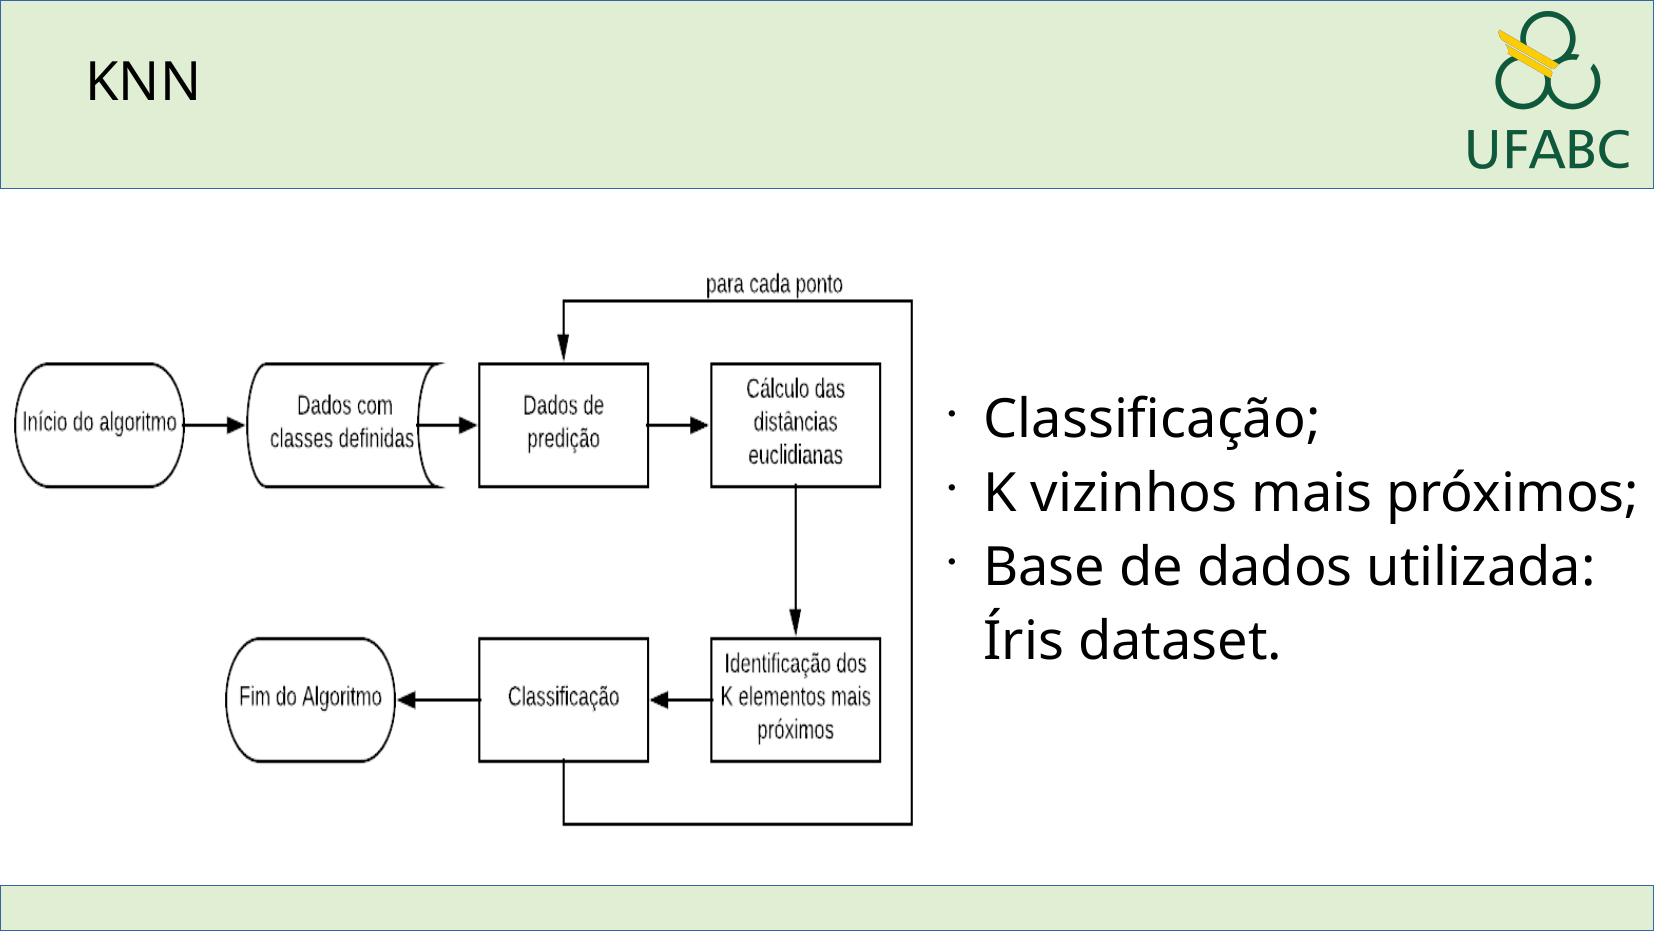

KNN
Classificação;
K vizinhos mais próximos;
Base de dados utilizada: Íris dataset.